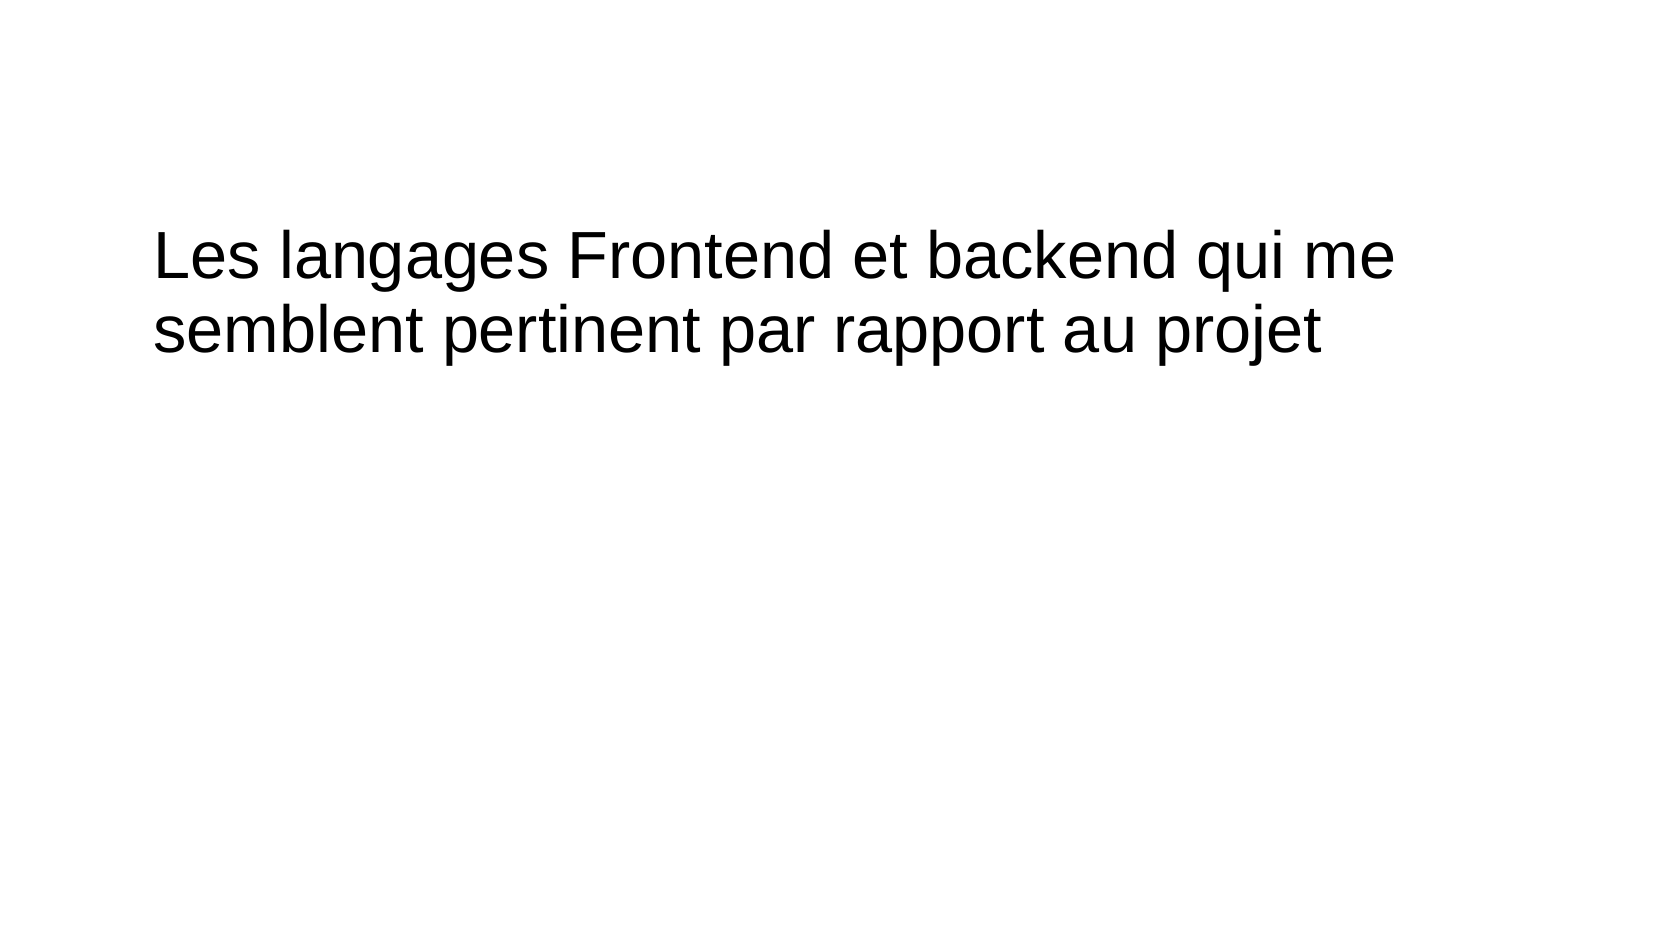

#
Les langages Frontend et backend qui me semblent pertinent par rapport au projet